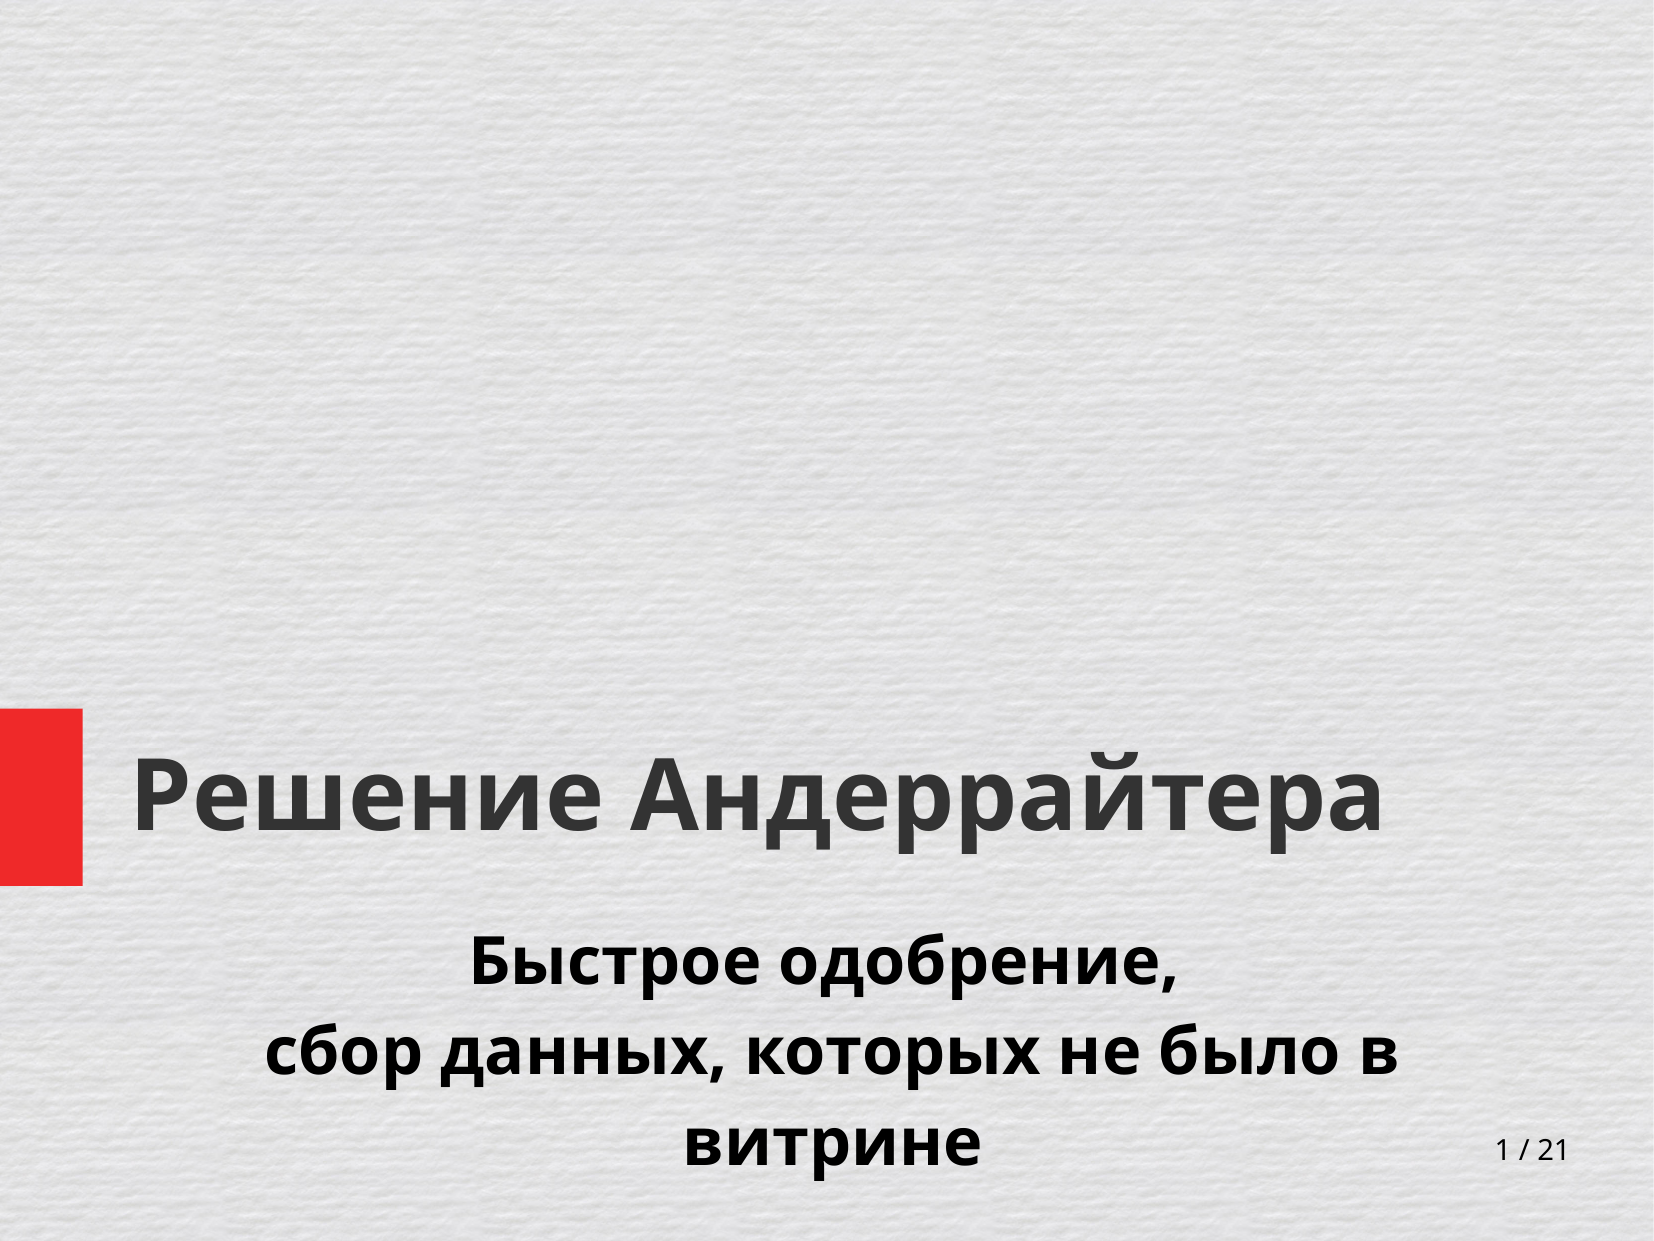

# Решение Андеррайтера
Быстрое одобрение,
сбор данных, которых не было в витрине
1